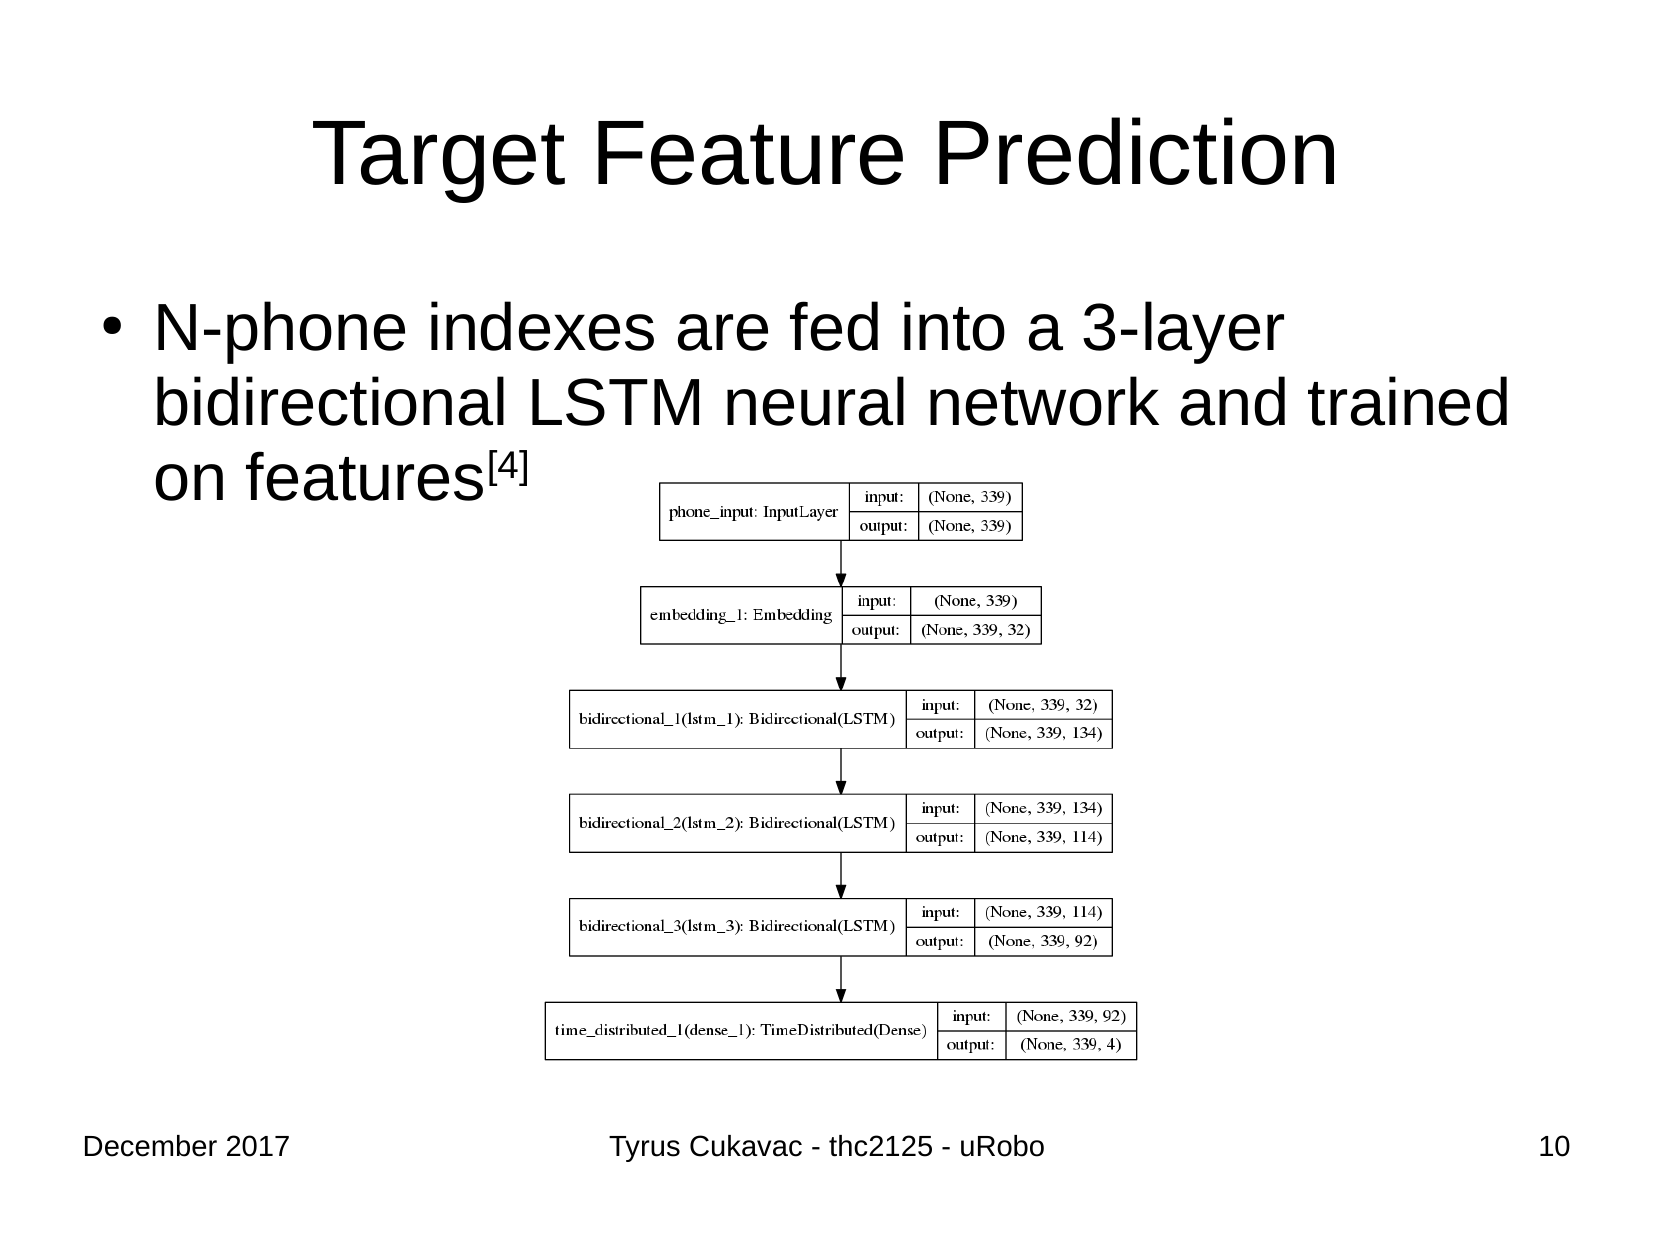

# Target Feature Prediction
N-phone indexes are fed into a 3-layer bidirectional LSTM neural network and trained on features[4]
December 2017
Tyrus Cukavac - thc2125 - uRobo
10